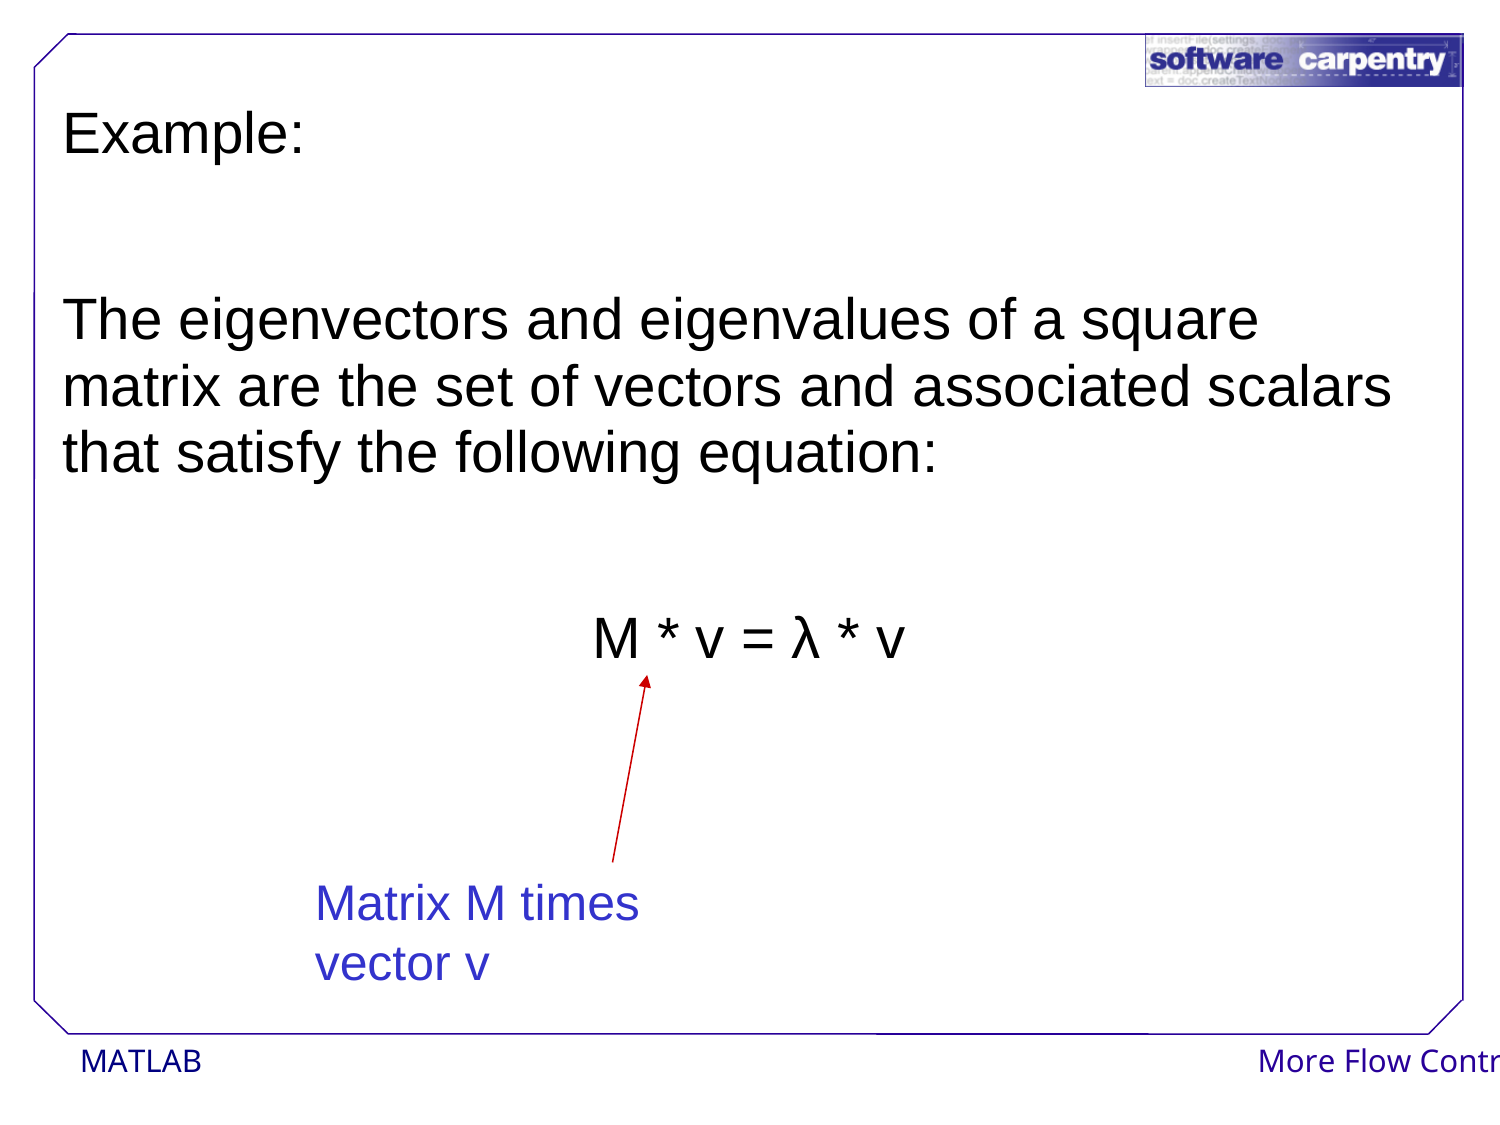

Example:
The eigenvectors and eigenvalues of a square matrix are the set of vectors and associated scalars that satisfy the following equation:
M * v = λ * v
Matrix M times vector v